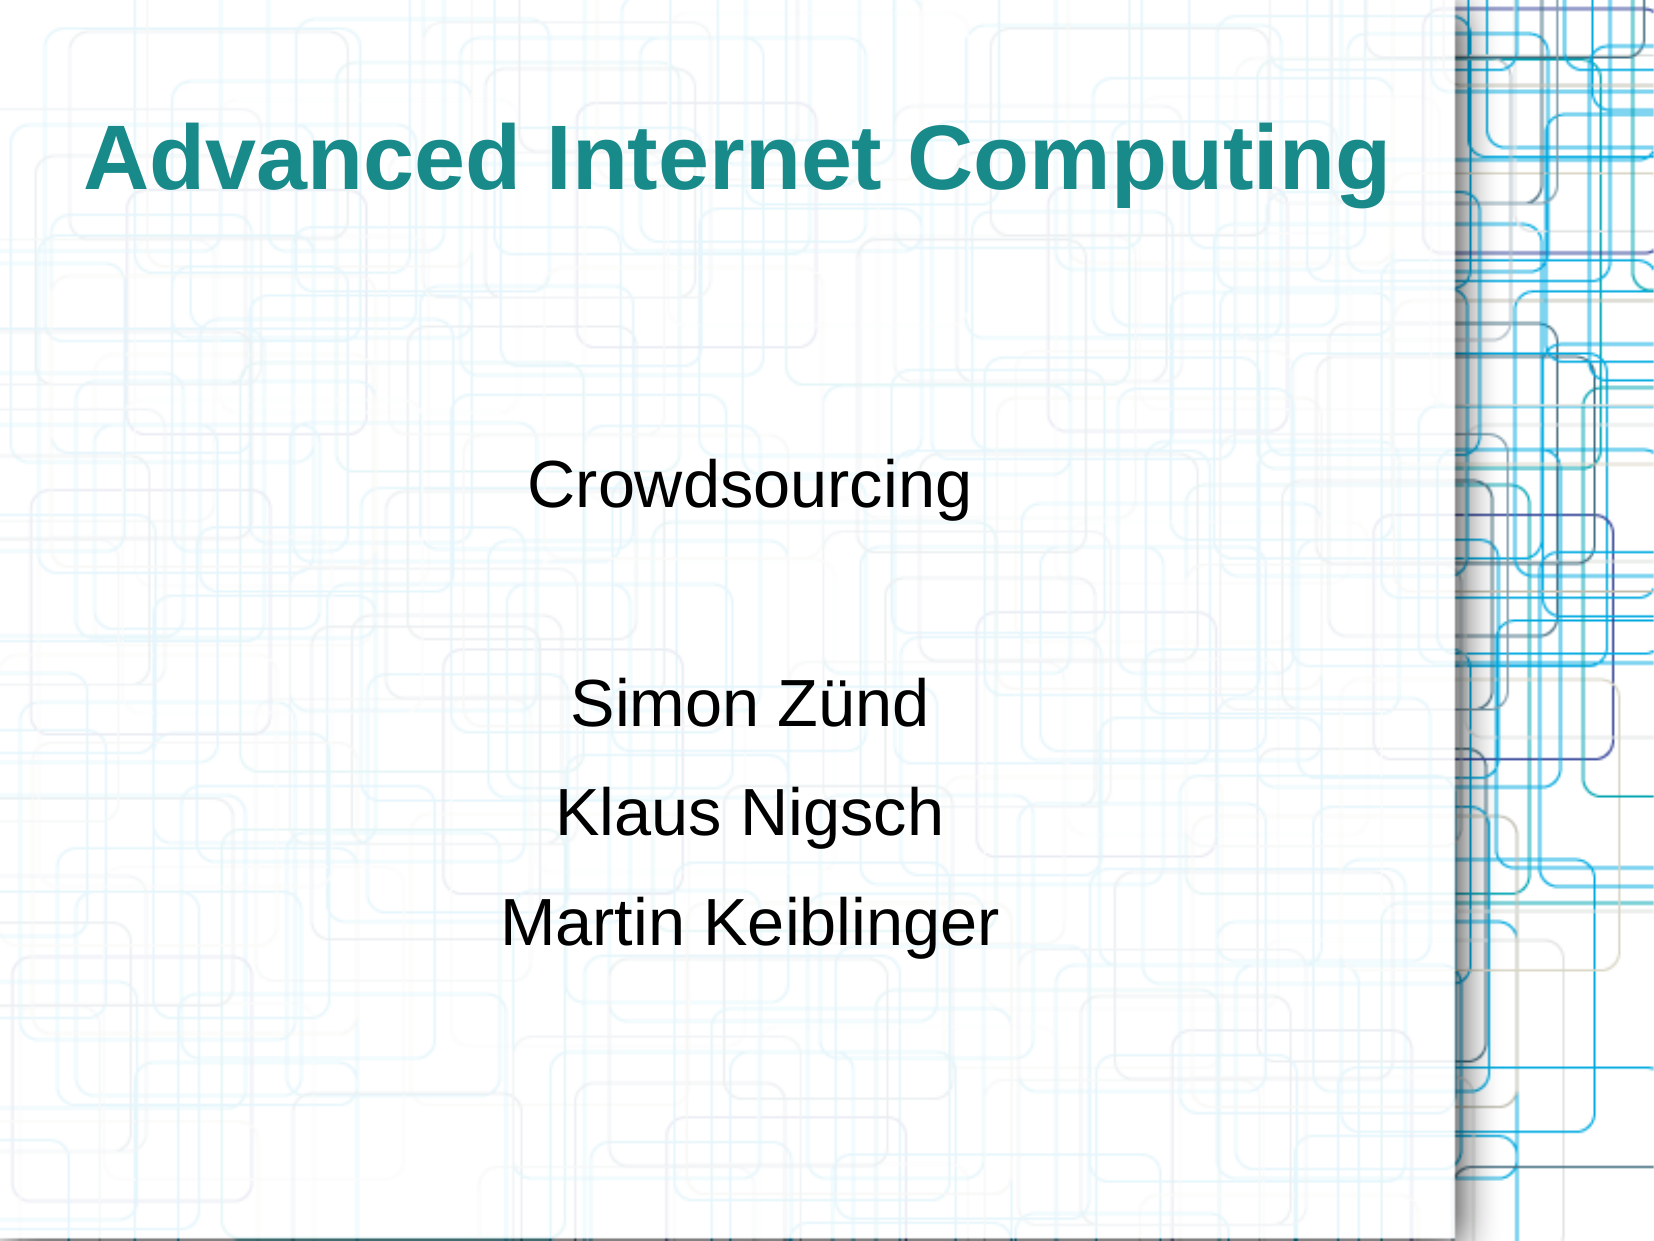

# Advanced Internet Computing
Crowdsourcing
Simon Zünd
Klaus Nigsch
Martin Keiblinger